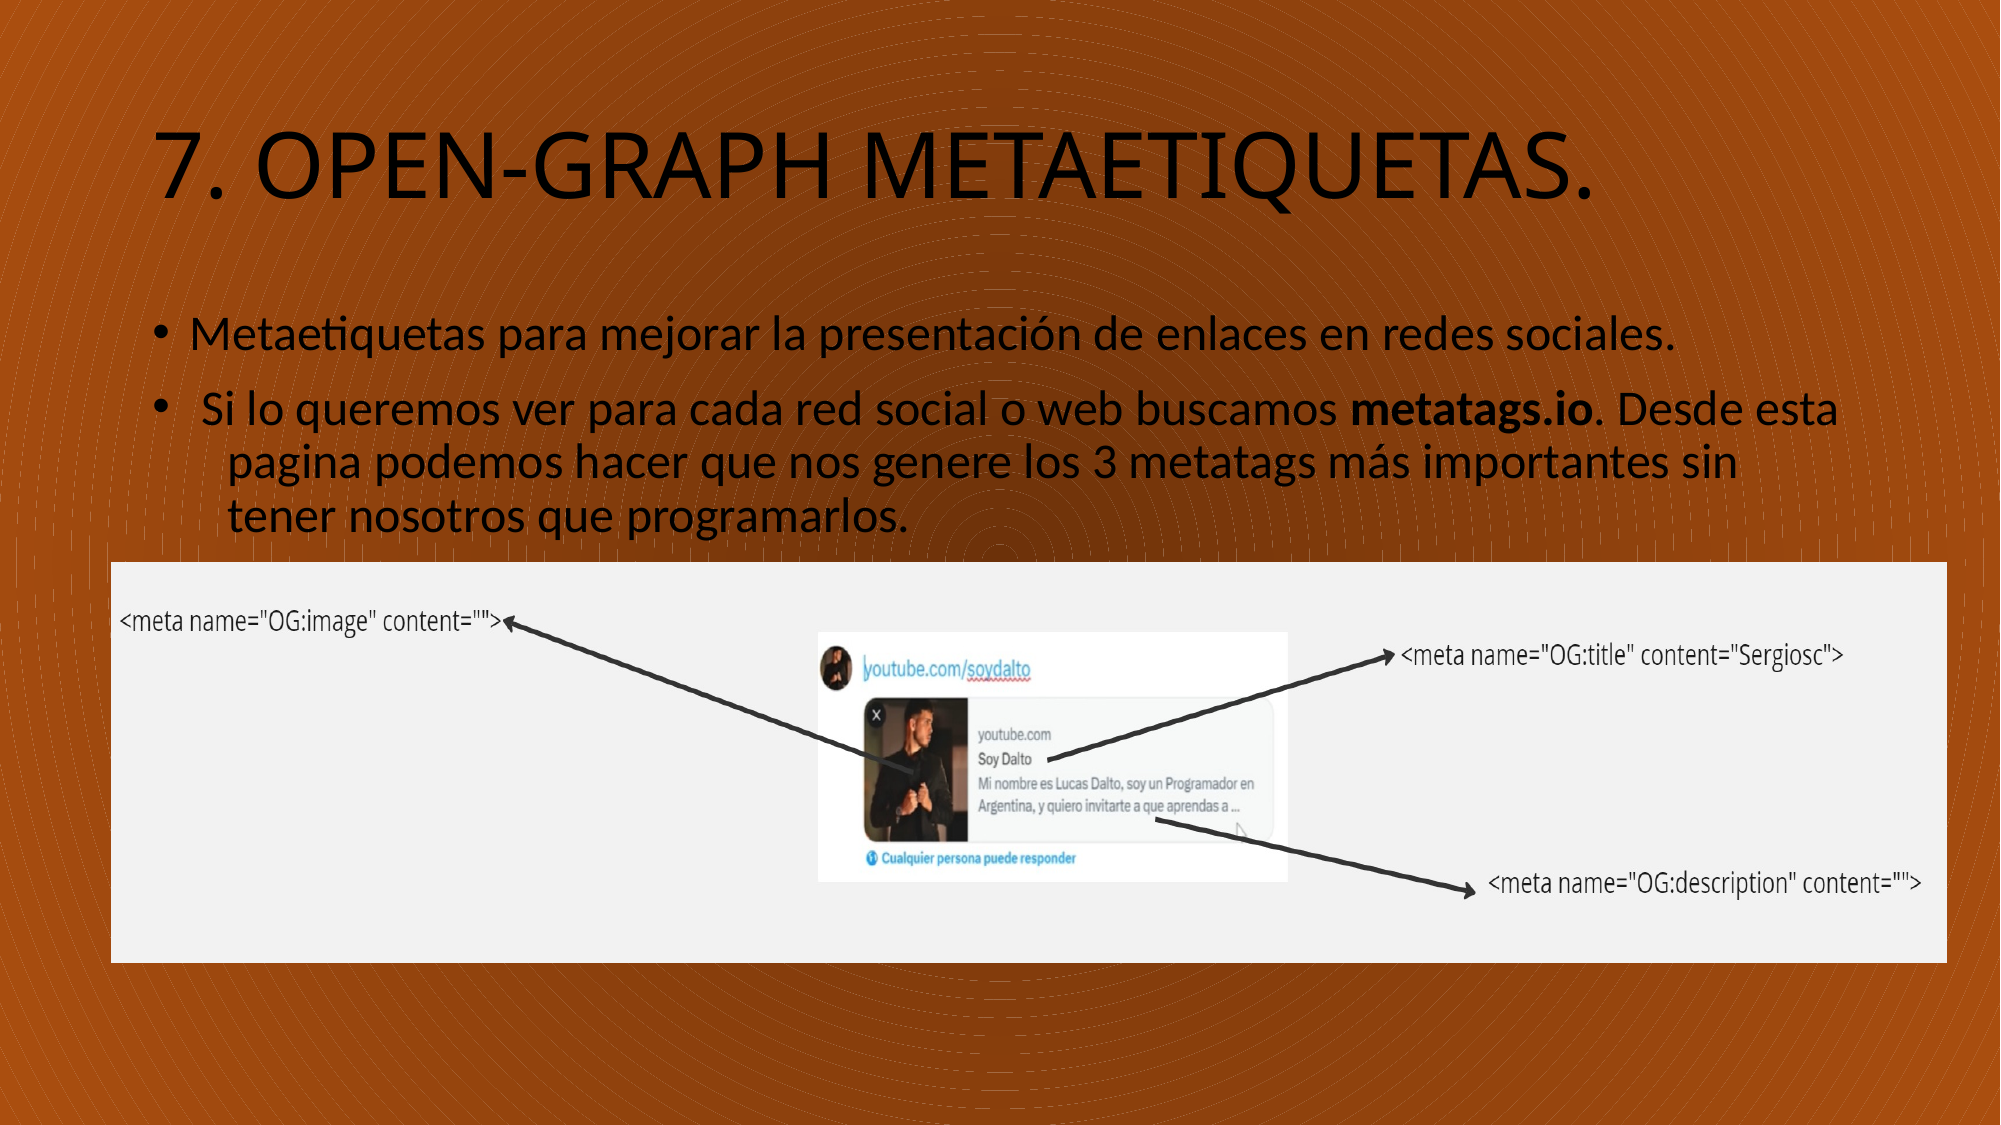

# 7. OPEN-GRAPH METAETIQUETAS.
Metaetiquetas para mejorar la presentación de enlaces en redes sociales.
 Si lo queremos ver para cada red social o web buscamos metatags.io. Desde esta pagina podemos hacer que nos genere los 3 metatags más importantes sin tener nosotros que programarlos.